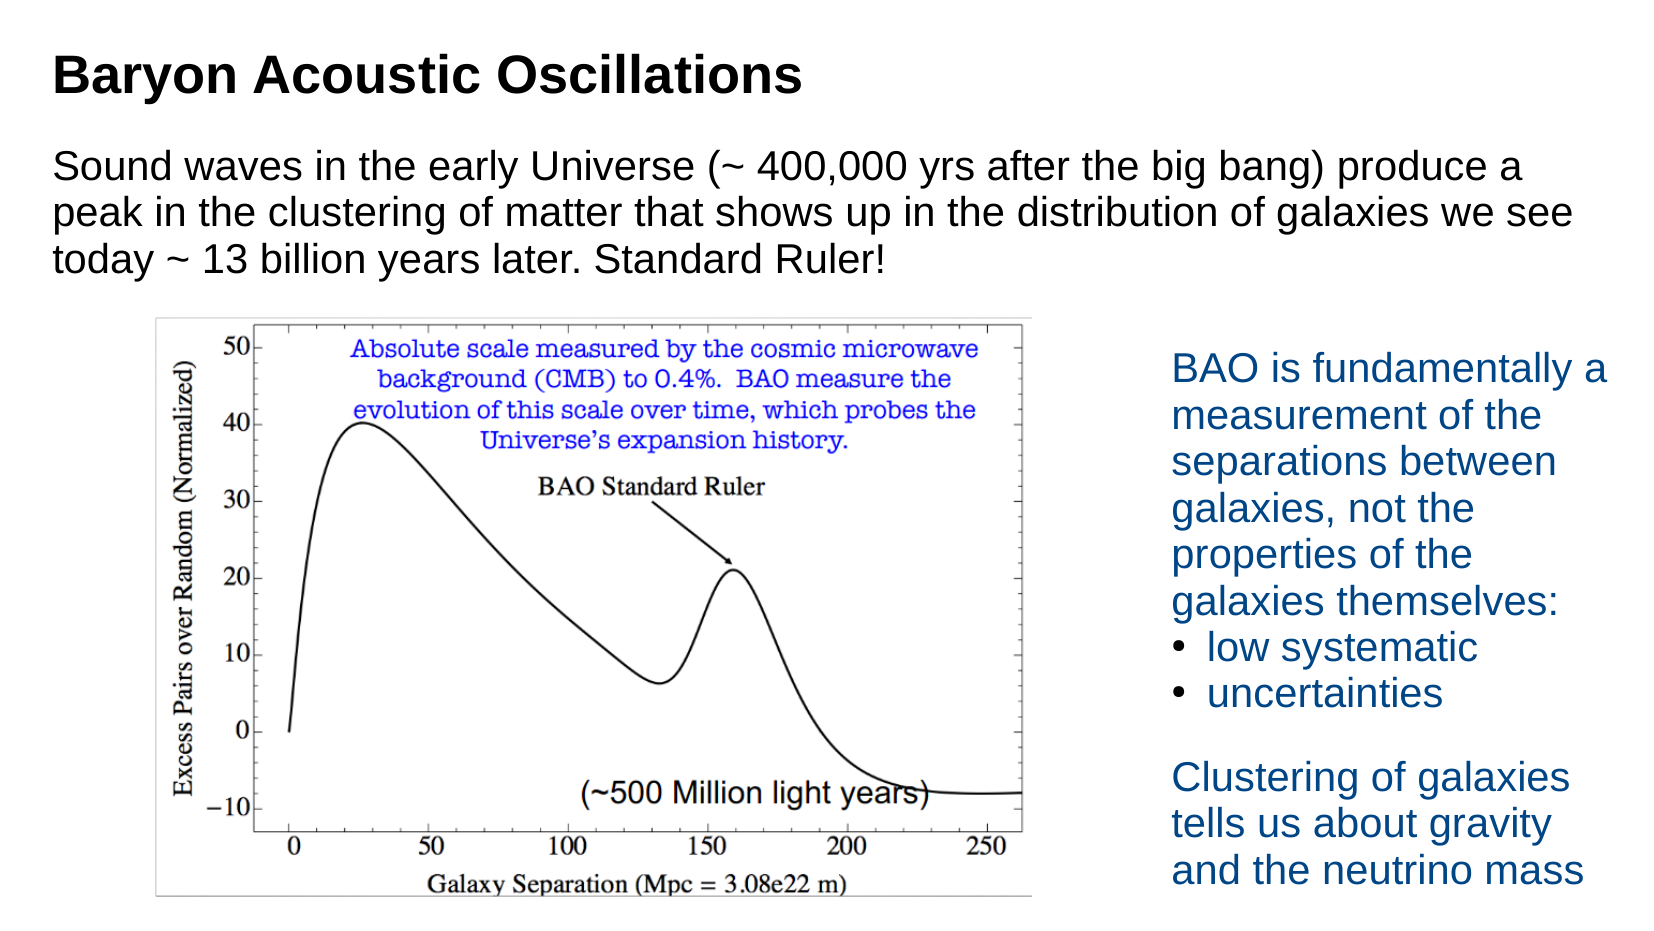

Baryon Acoustic Oscillations
Sound waves in the early Universe (~ 400,000 yrs after the big bang) produce a peak in the clustering of matter that shows up in the distribution of galaxies we see today ~ 13 billion years later. Standard Ruler!
BAO is fundamentally a measurement of the separations between galaxies, not the properties of the
galaxies themselves:
low systematic
uncertainties
Clustering of galaxies tells us about gravity and the neutrino mass